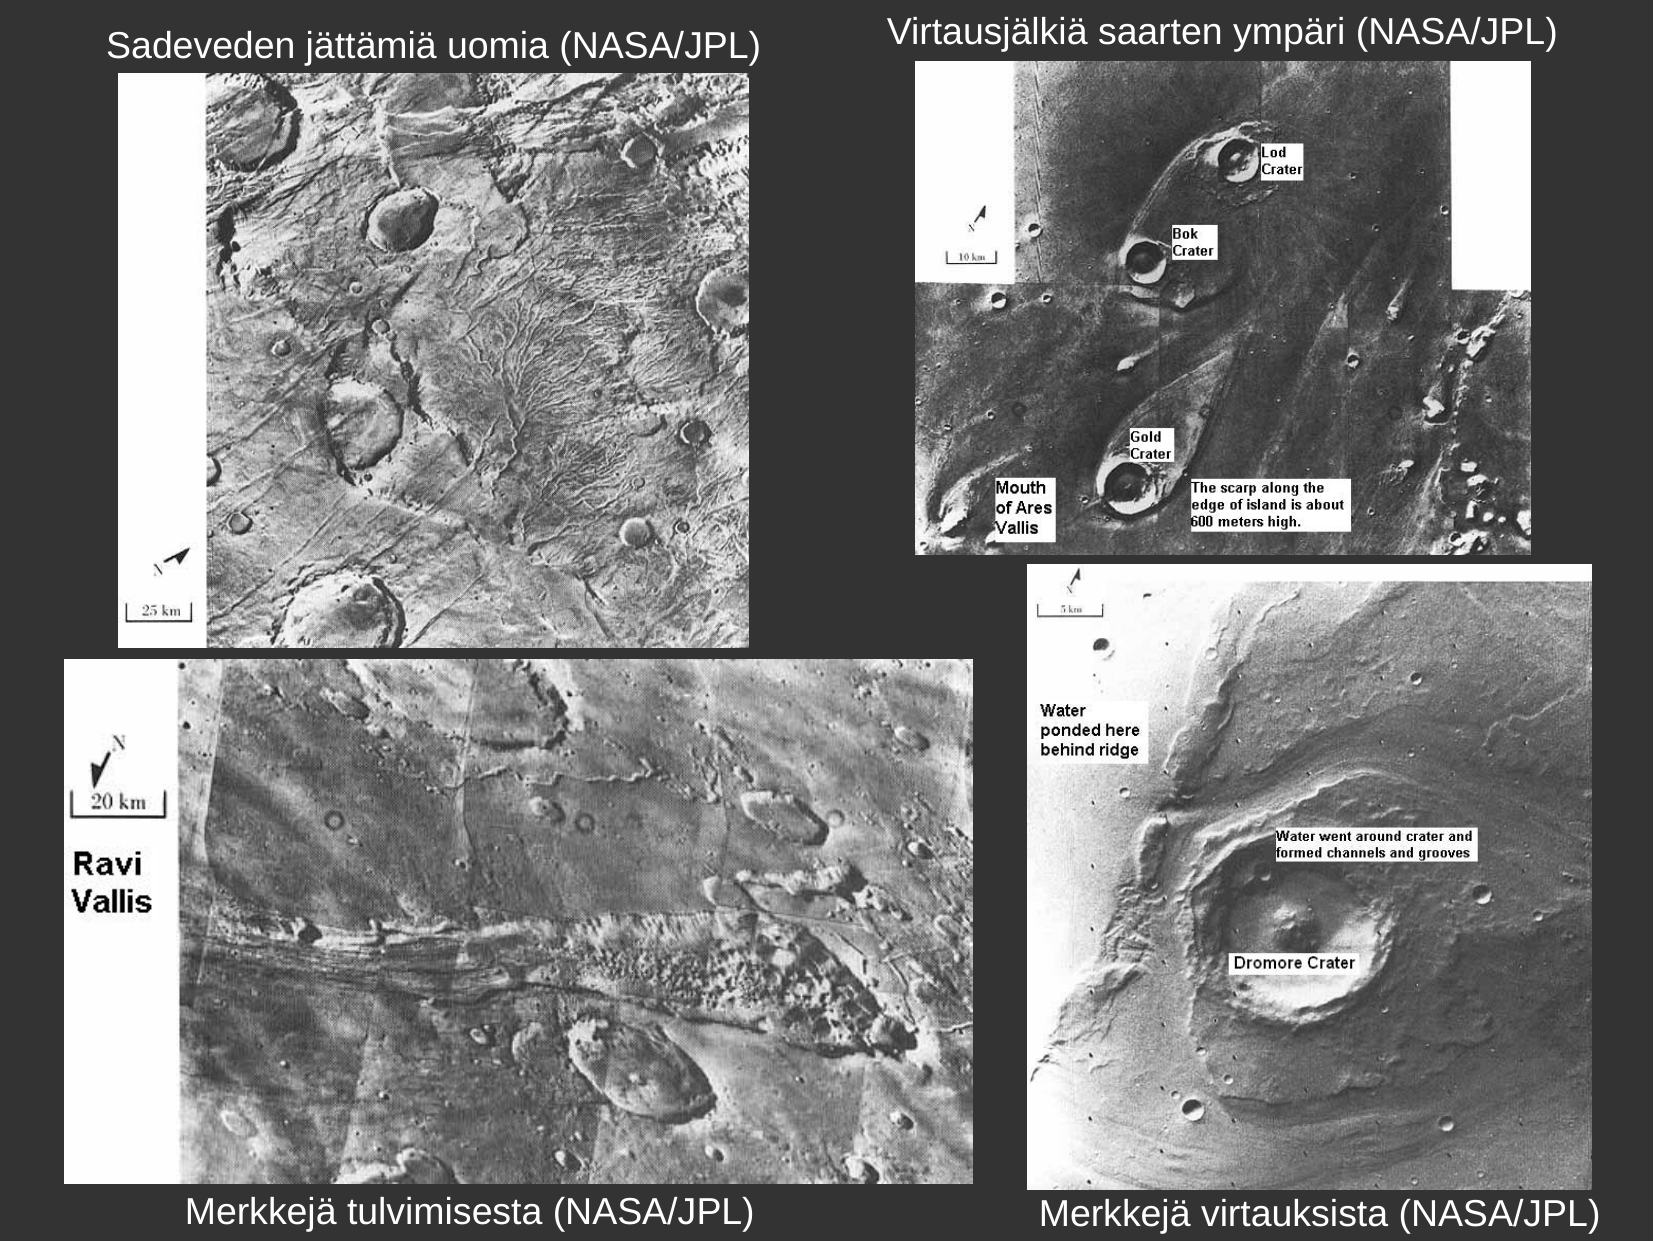

Virtausjälkiä saarten ympäri (NASA/JPL)
Sadeveden jättämiä uomia (NASA/JPL)
#
Merkkejä tulvimisesta (NASA/JPL)
Merkkejä virtauksista (NASA/JPL)